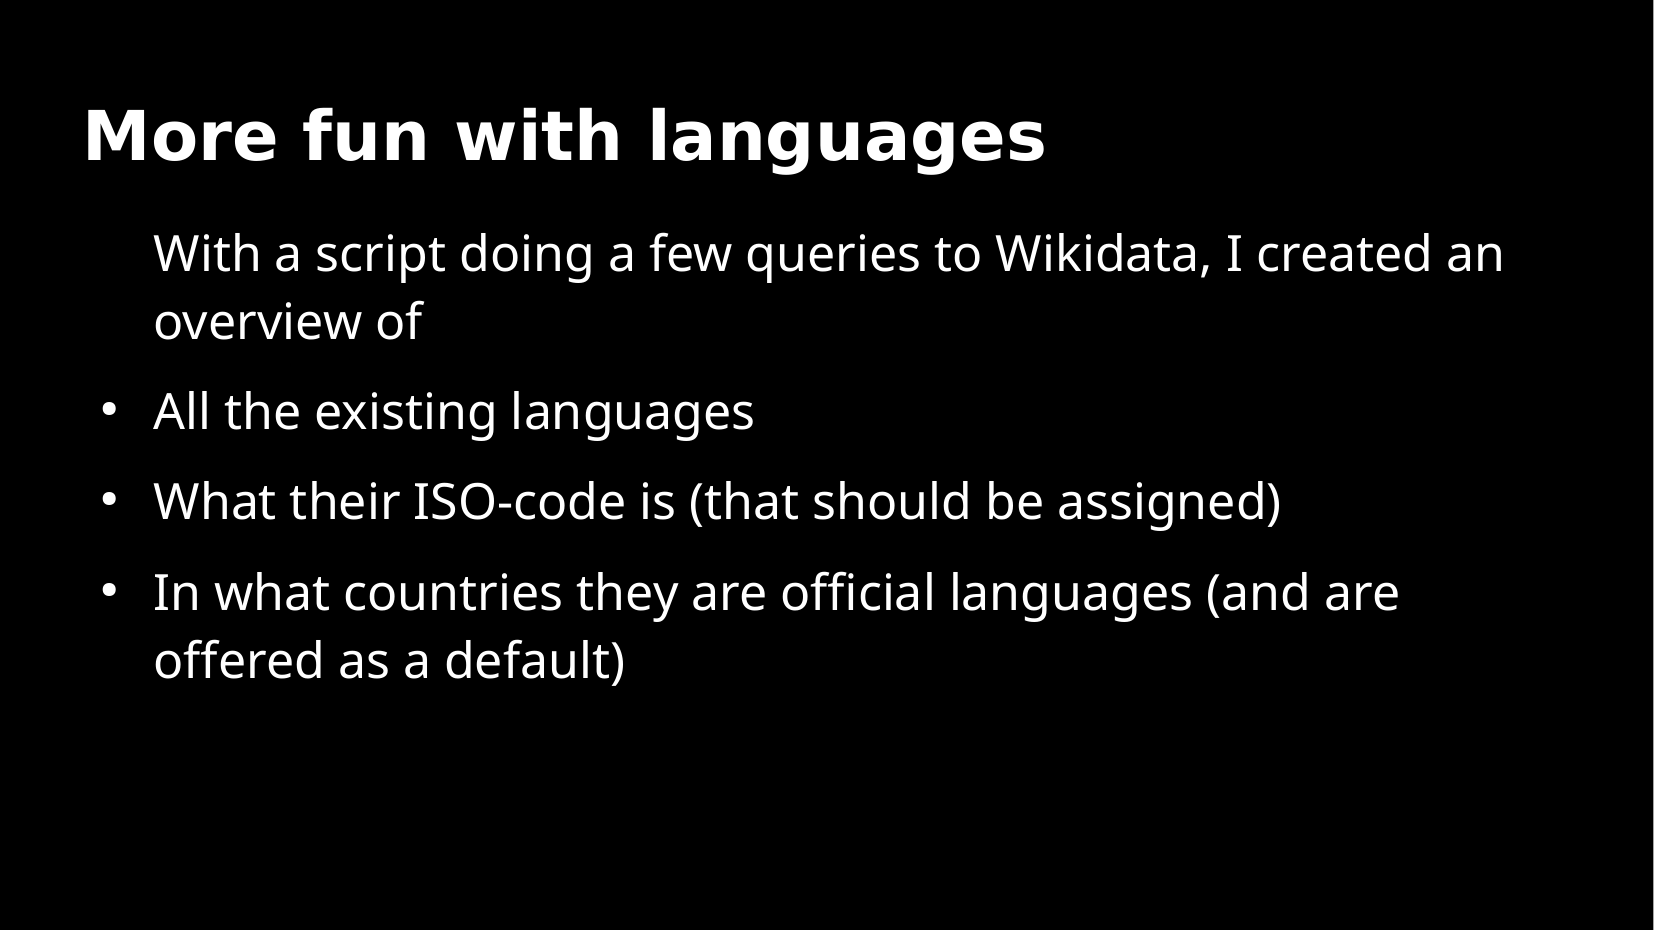

# More fun with languages
With a script doing a few queries to Wikidata, I created an overview of
All the existing languages
What their ISO-code is (that should be assigned)
In what countries they are official languages (and are offered as a default)